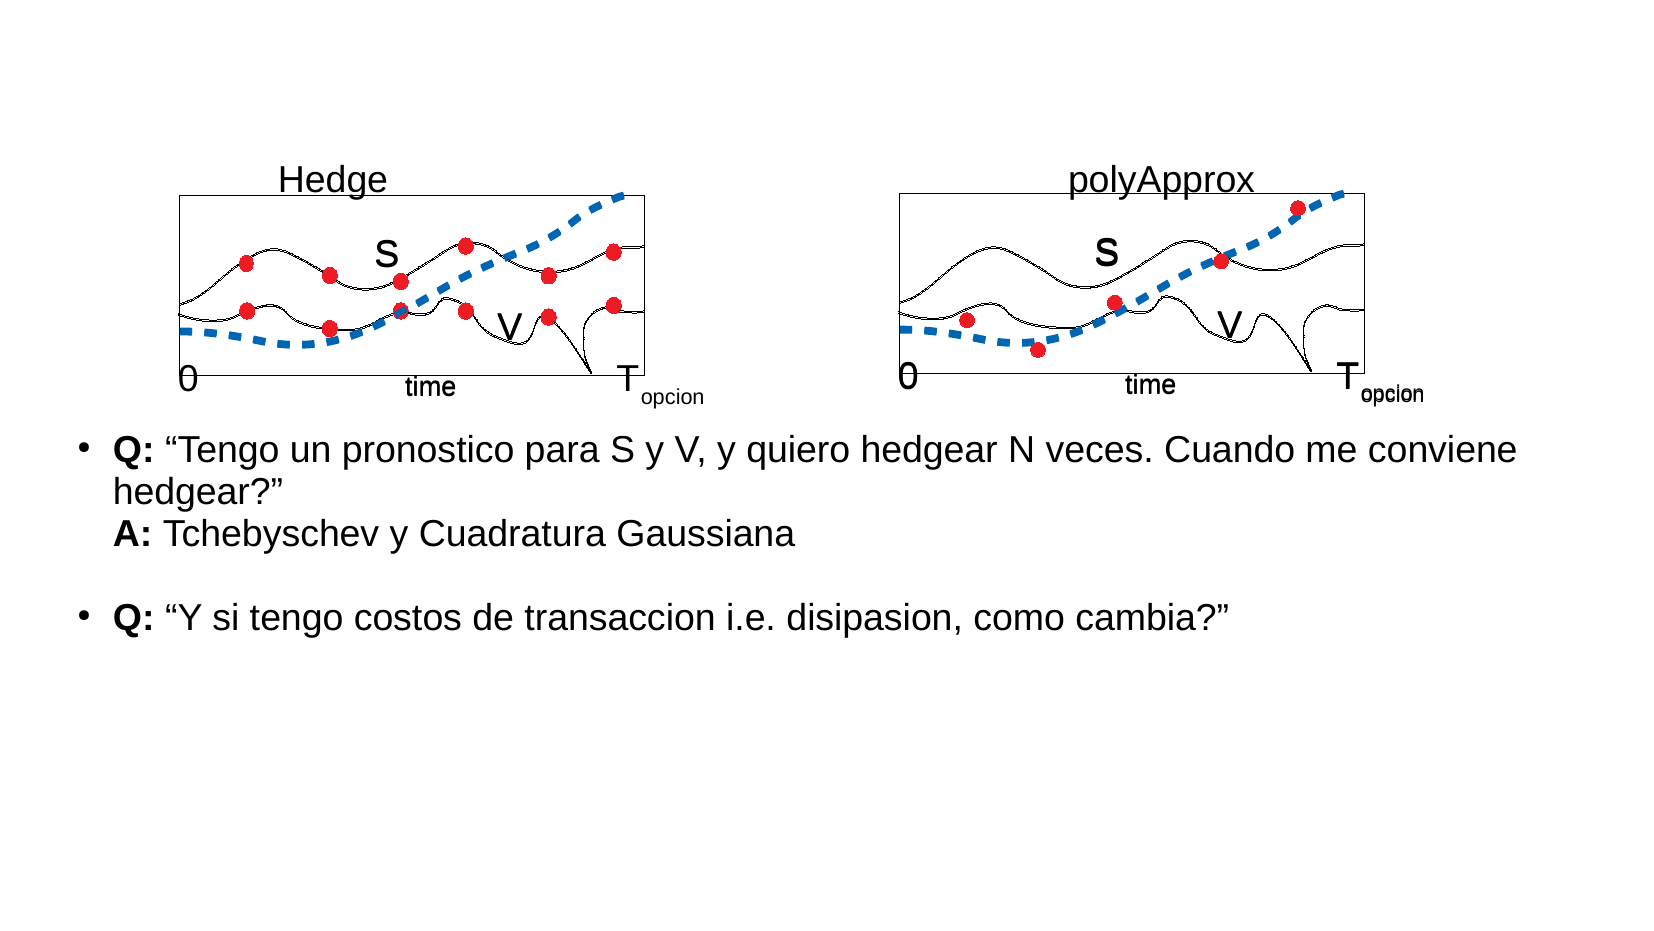

Hedge polyApprox
S
S
S
S
V
V
V
V
0 Topcion
0 Topcion
0 Topcion
time
time
time
time
Q: “Tengo un pronostico para S y V, y quiero hedgear N veces. Cuando me conviene hedgear?”
A: Tchebyschev y Cuadratura Gaussiana
Q: “Y si tengo costos de transaccion i.e. disipasion, como cambia?”